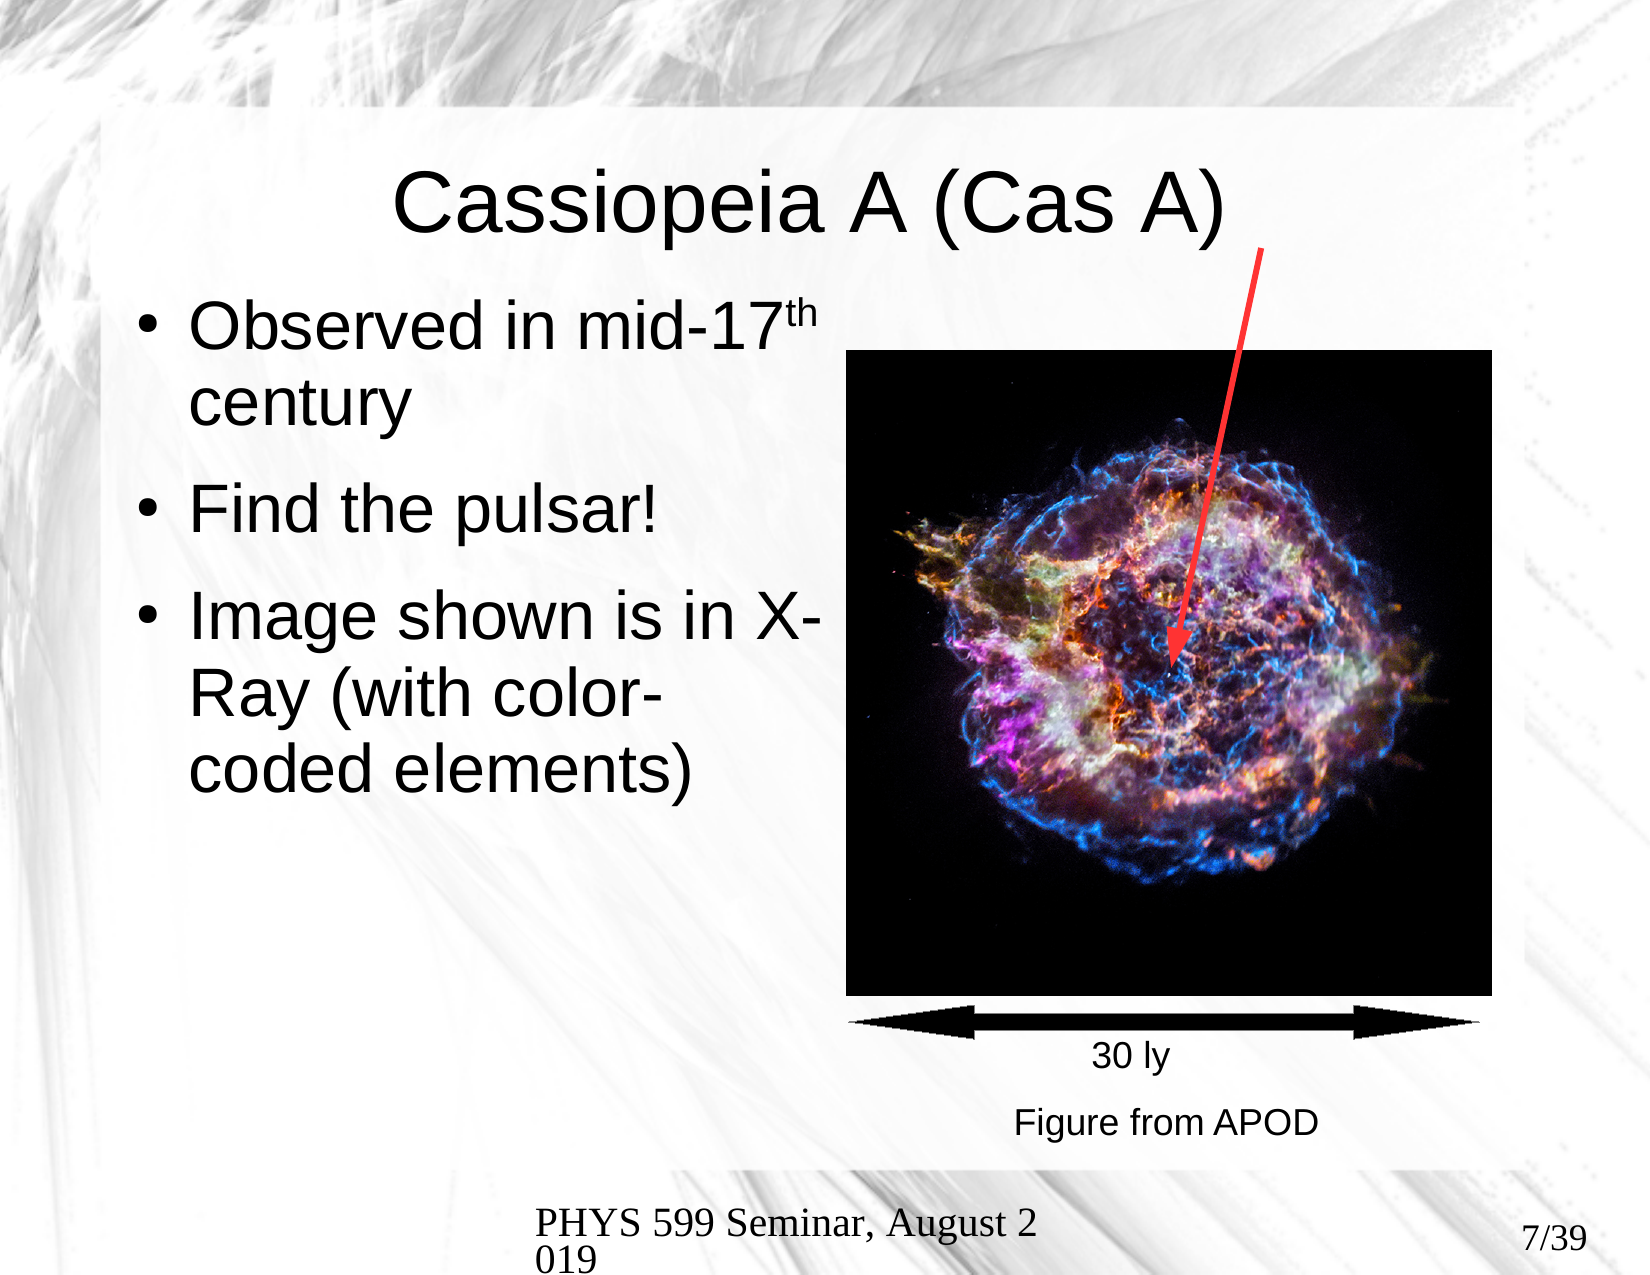

# Cassiopeia A (Cas A)
Observed in mid-17th century
Find the pulsar!
Image shown is in X-Ray (with color-coded elements)
30 ly
Figure from APOD
PHYS 599 Seminar, August 2019
7